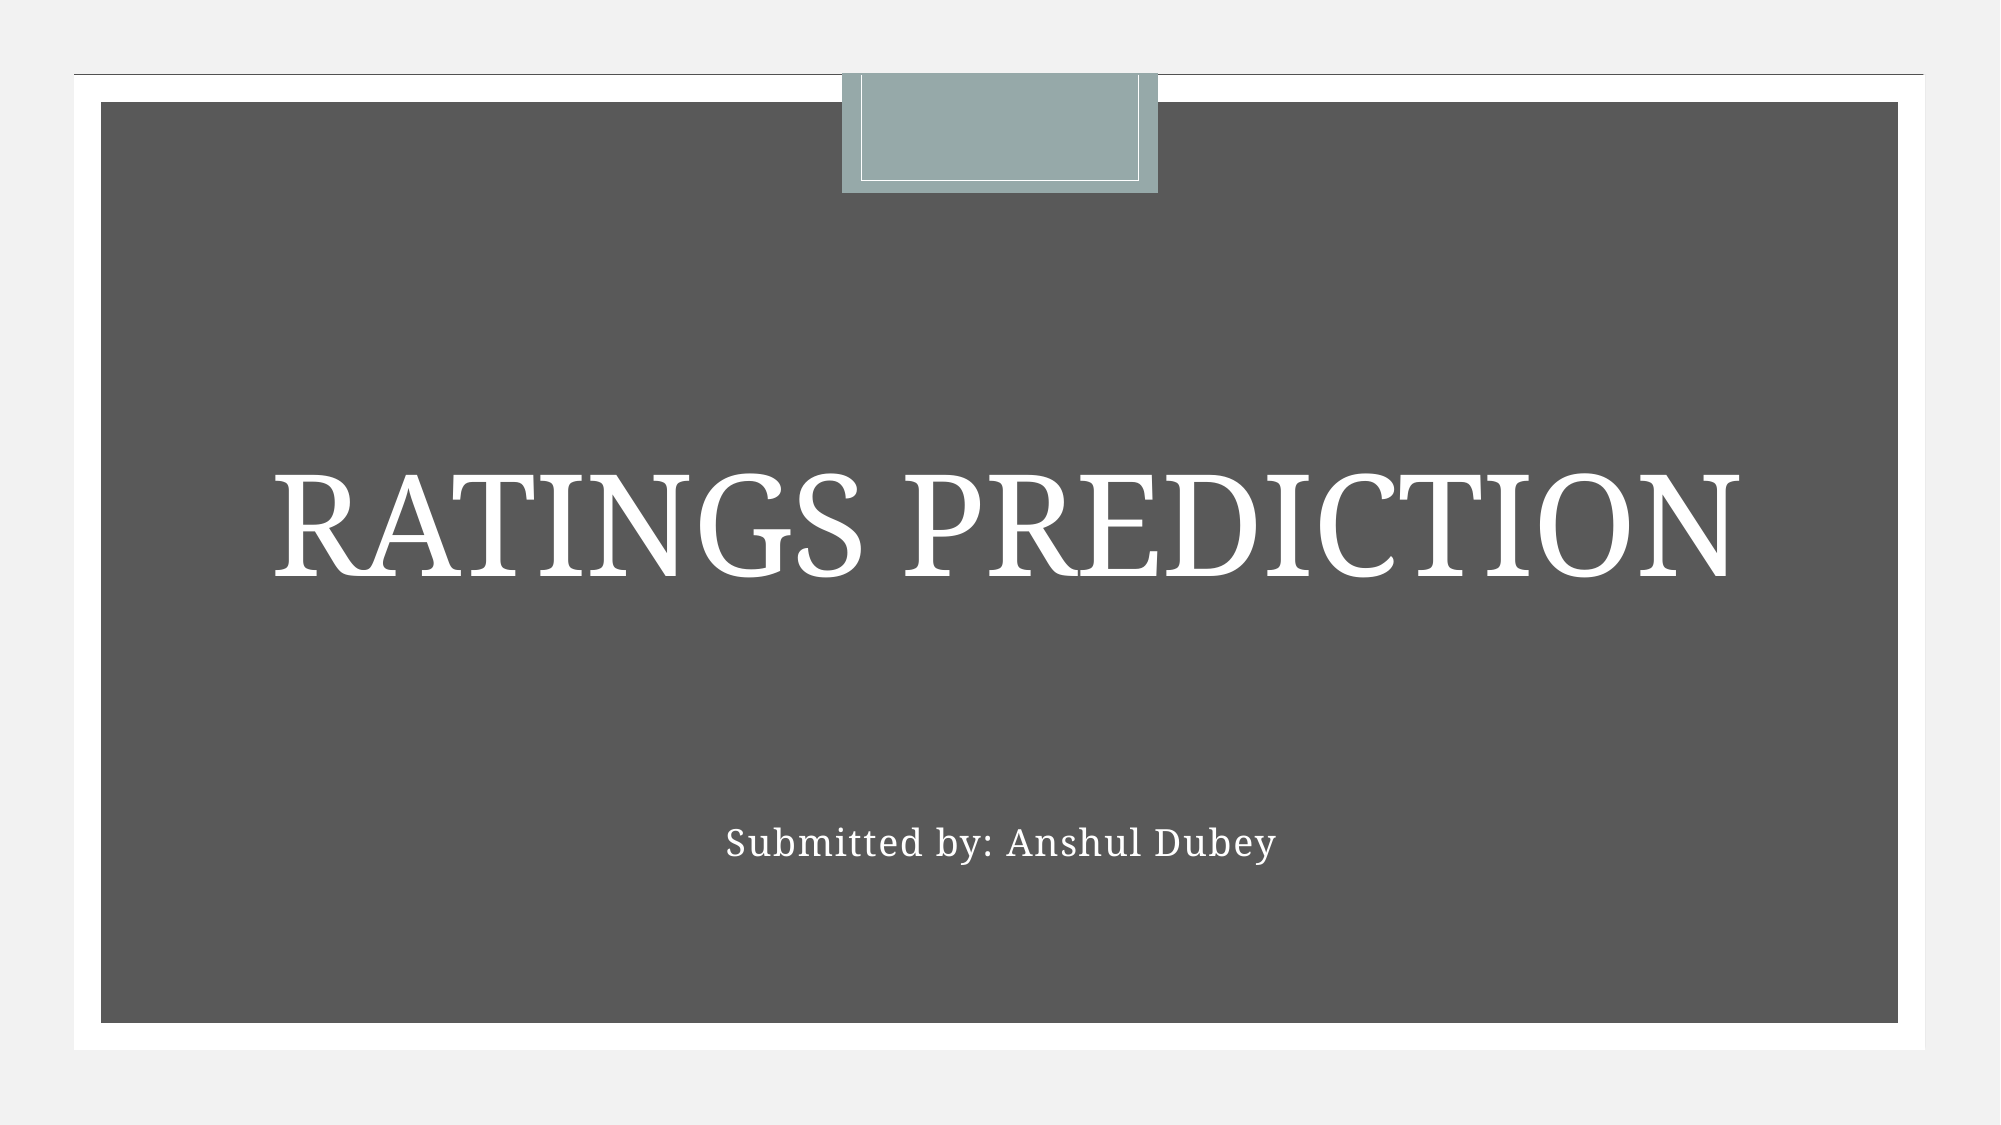

# Ratings Prediction
Submitted by: Anshul Dubey